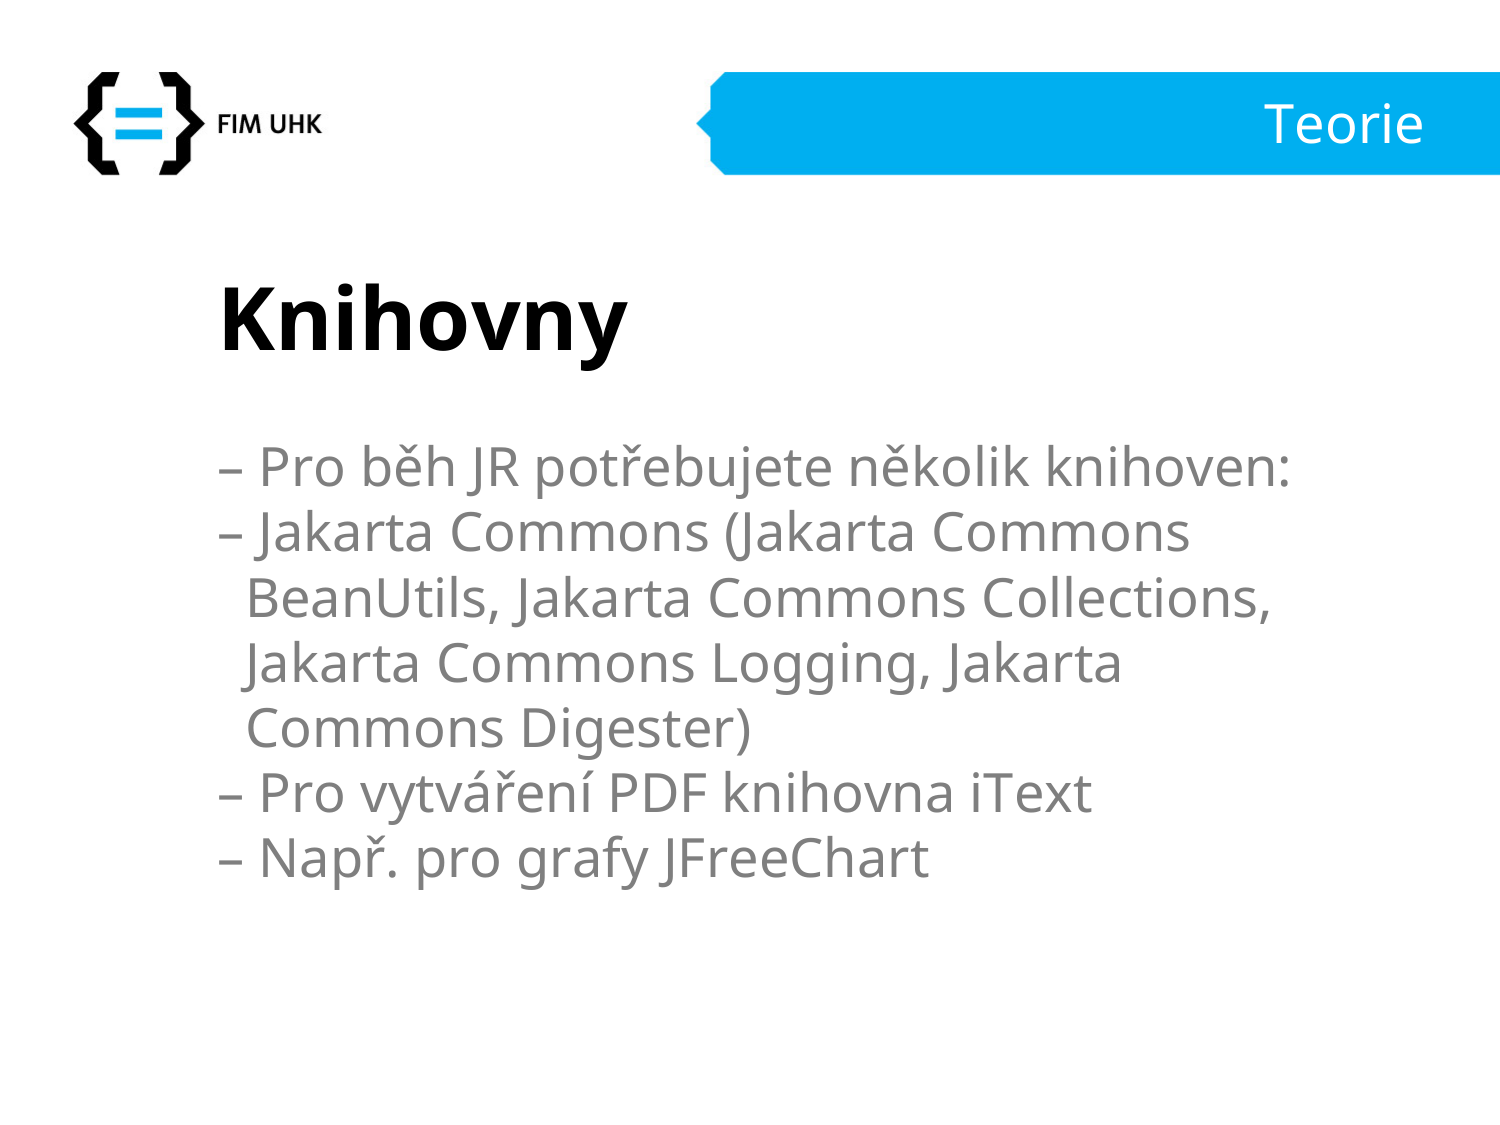

# Teorie
Knihovny
– Pro běh JR potřebujete několik knihoven:
– Jakarta Commons (Jakarta Commons
 BeanUtils, Jakarta Commons Collections,
 Jakarta Commons Logging, Jakarta
 Commons Digester)
– Pro vytváření PDF knihovna iText
– Např. pro grafy JFreeChart